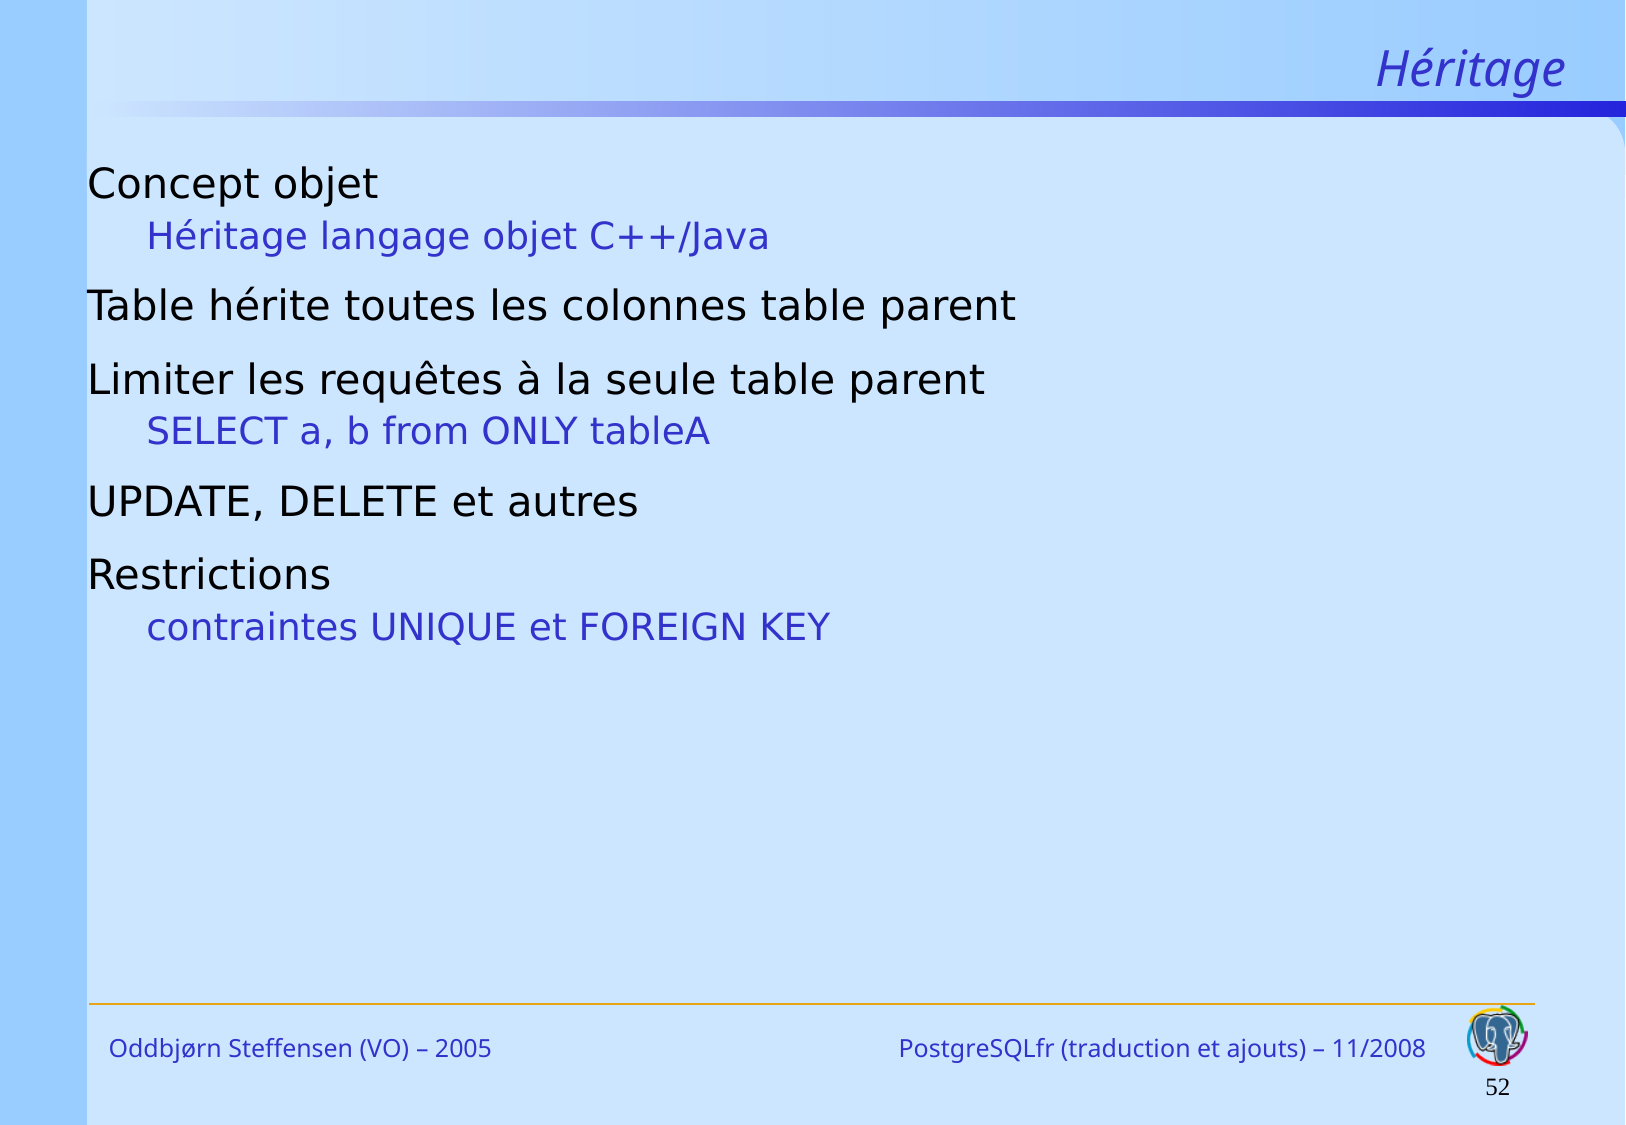

# Héritage
Concept objet
Héritage langage objet C++/Java
Table hérite toutes les colonnes table parent
Limiter les requêtes à la seule table parent
SELECT a, b from ONLY tableA
UPDATE, DELETE et autres
Restrictions
contraintes UNIQUE et FOREIGN KEY